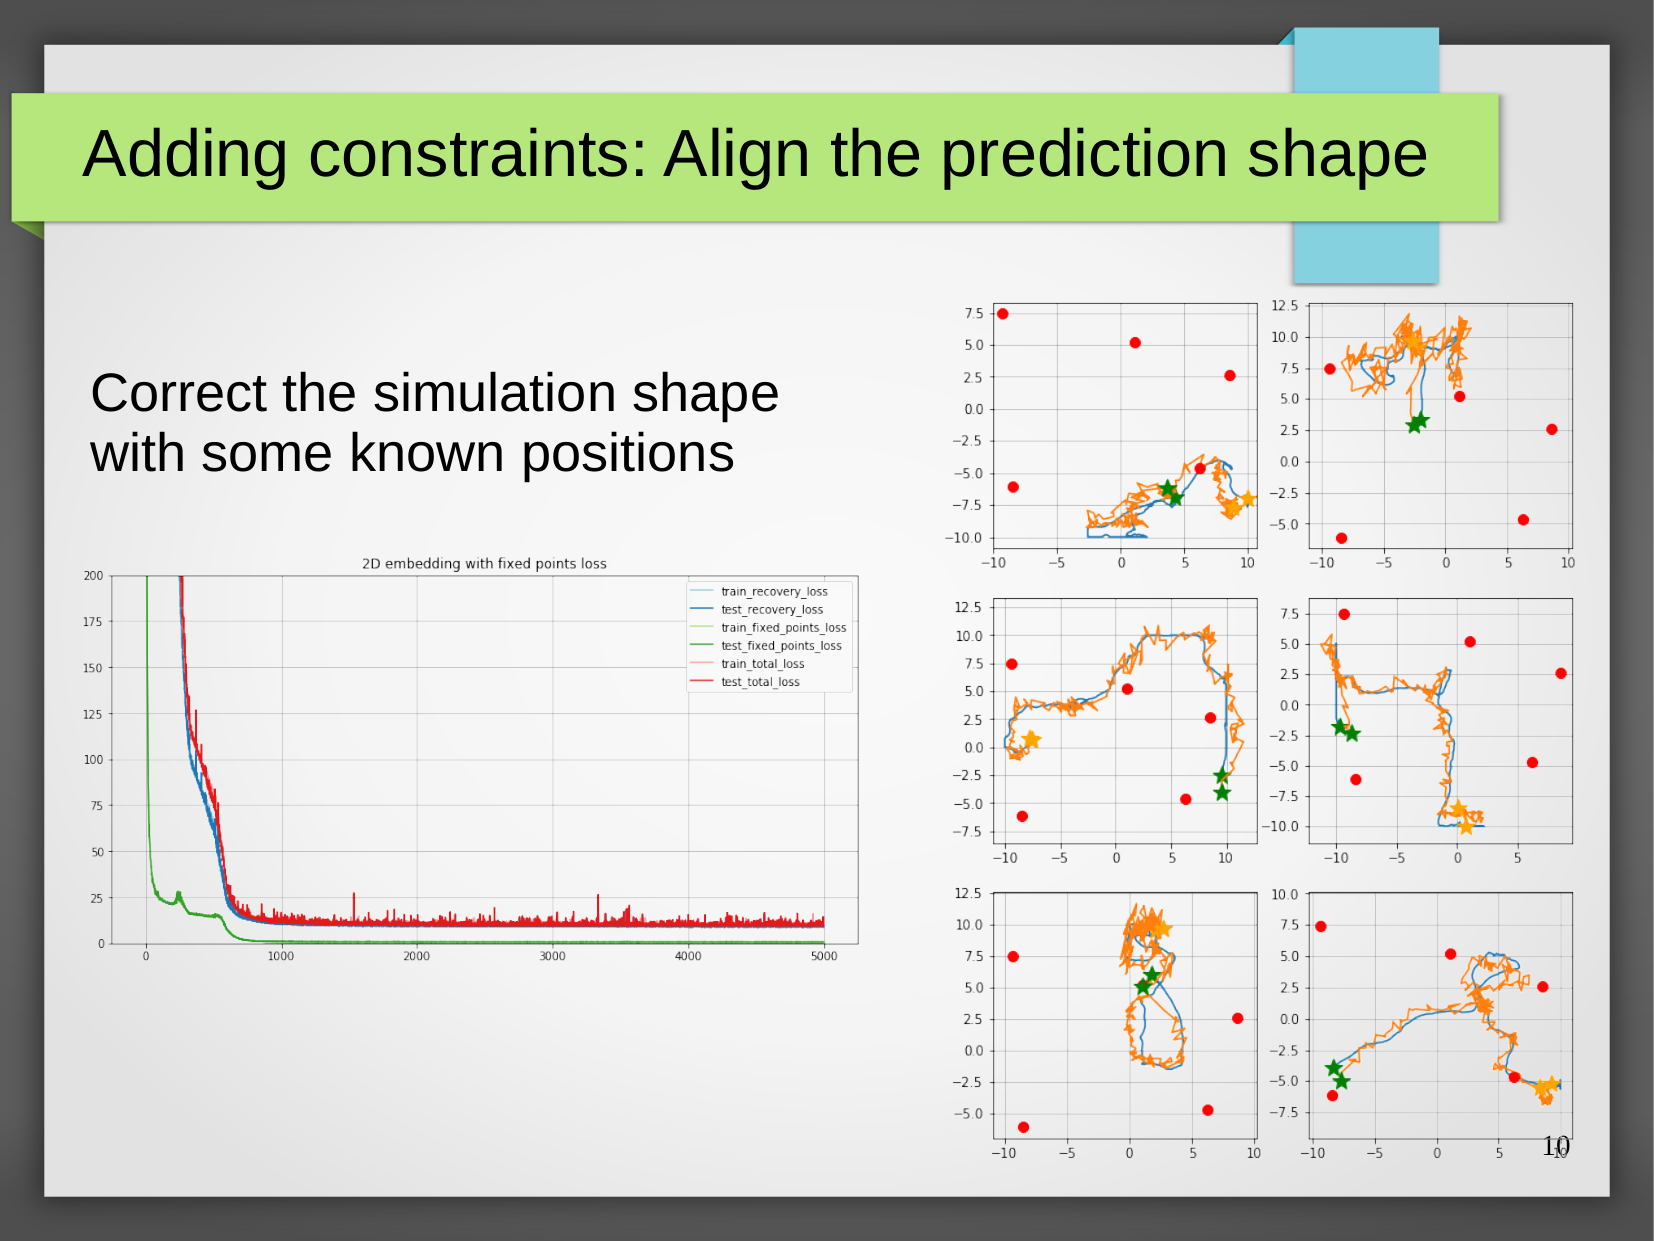

# Adding constraints: Align the prediction shape
Correct the simulation shape with some known positions
10